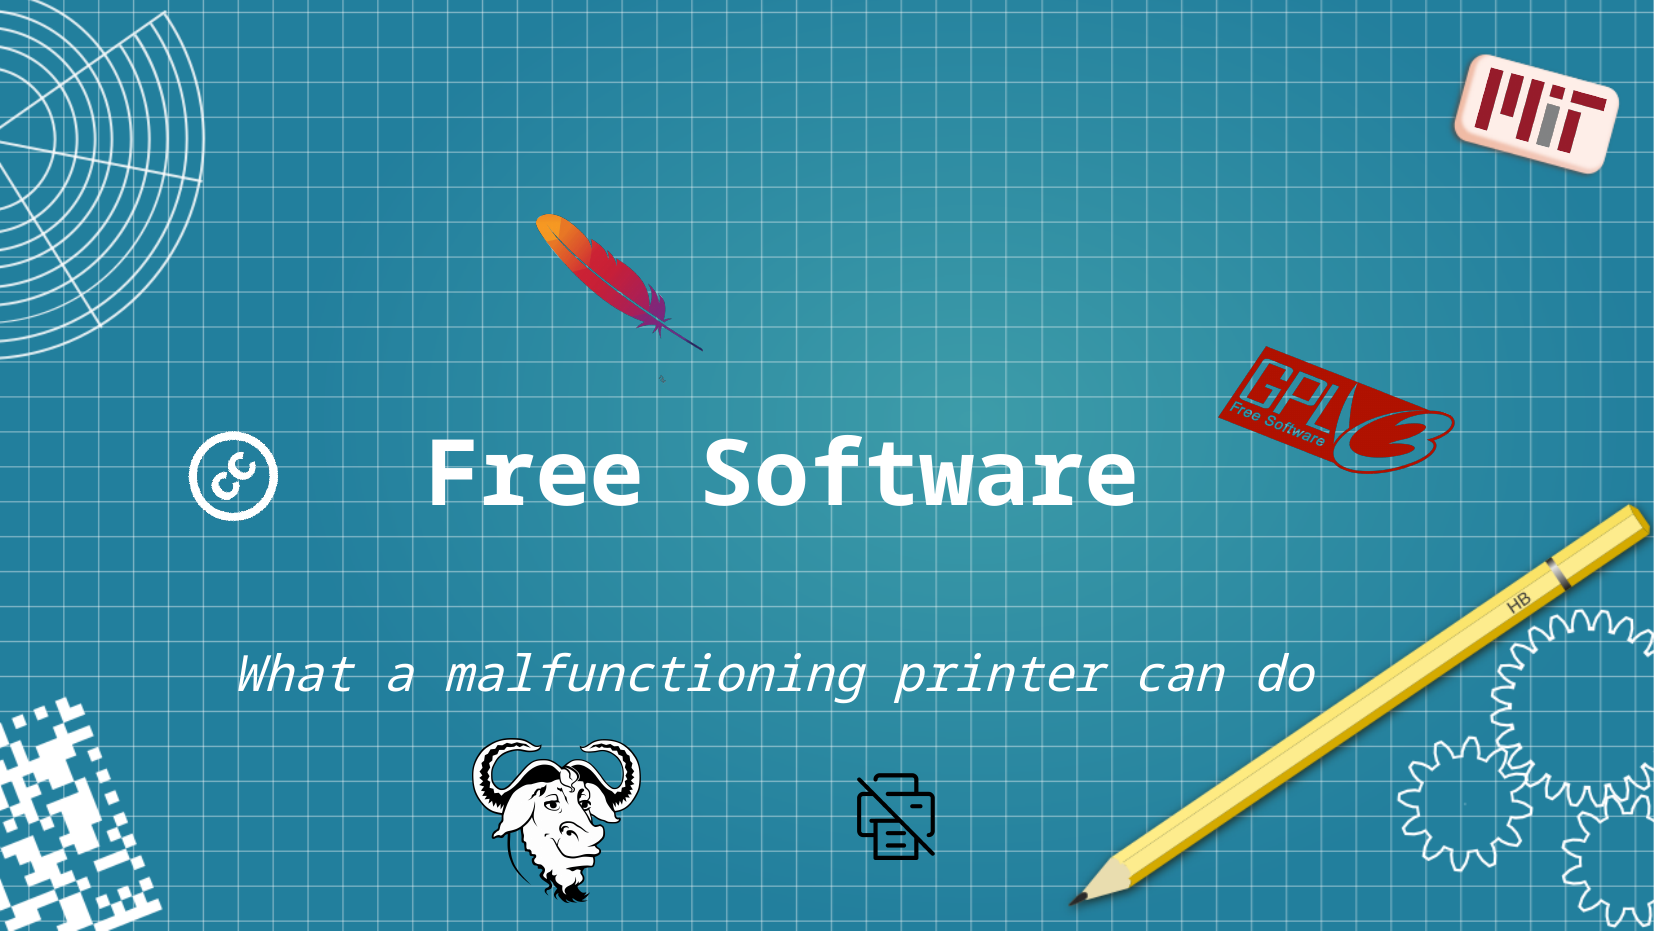

# Free Software
What a malfunctioning printer can do